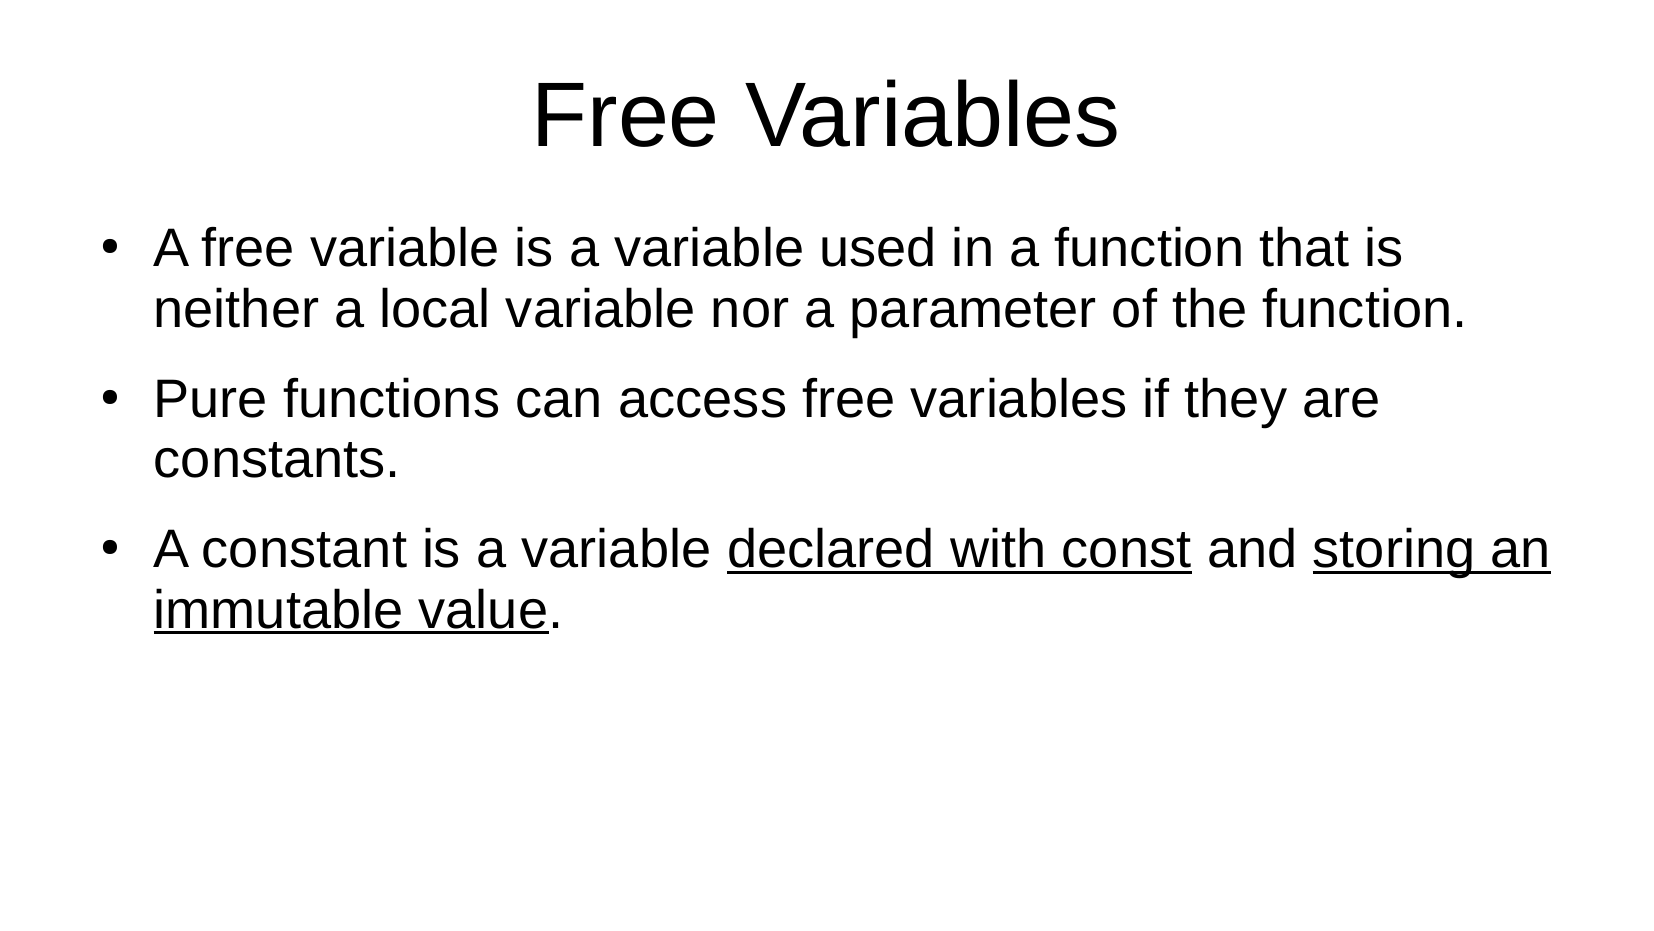

# Free Variables
A free variable is a variable used in a function that is neither a local variable nor a parameter of the function.
Pure functions can access free variables if they are constants.
A constant is a variable declared with const and storing an immutable value.